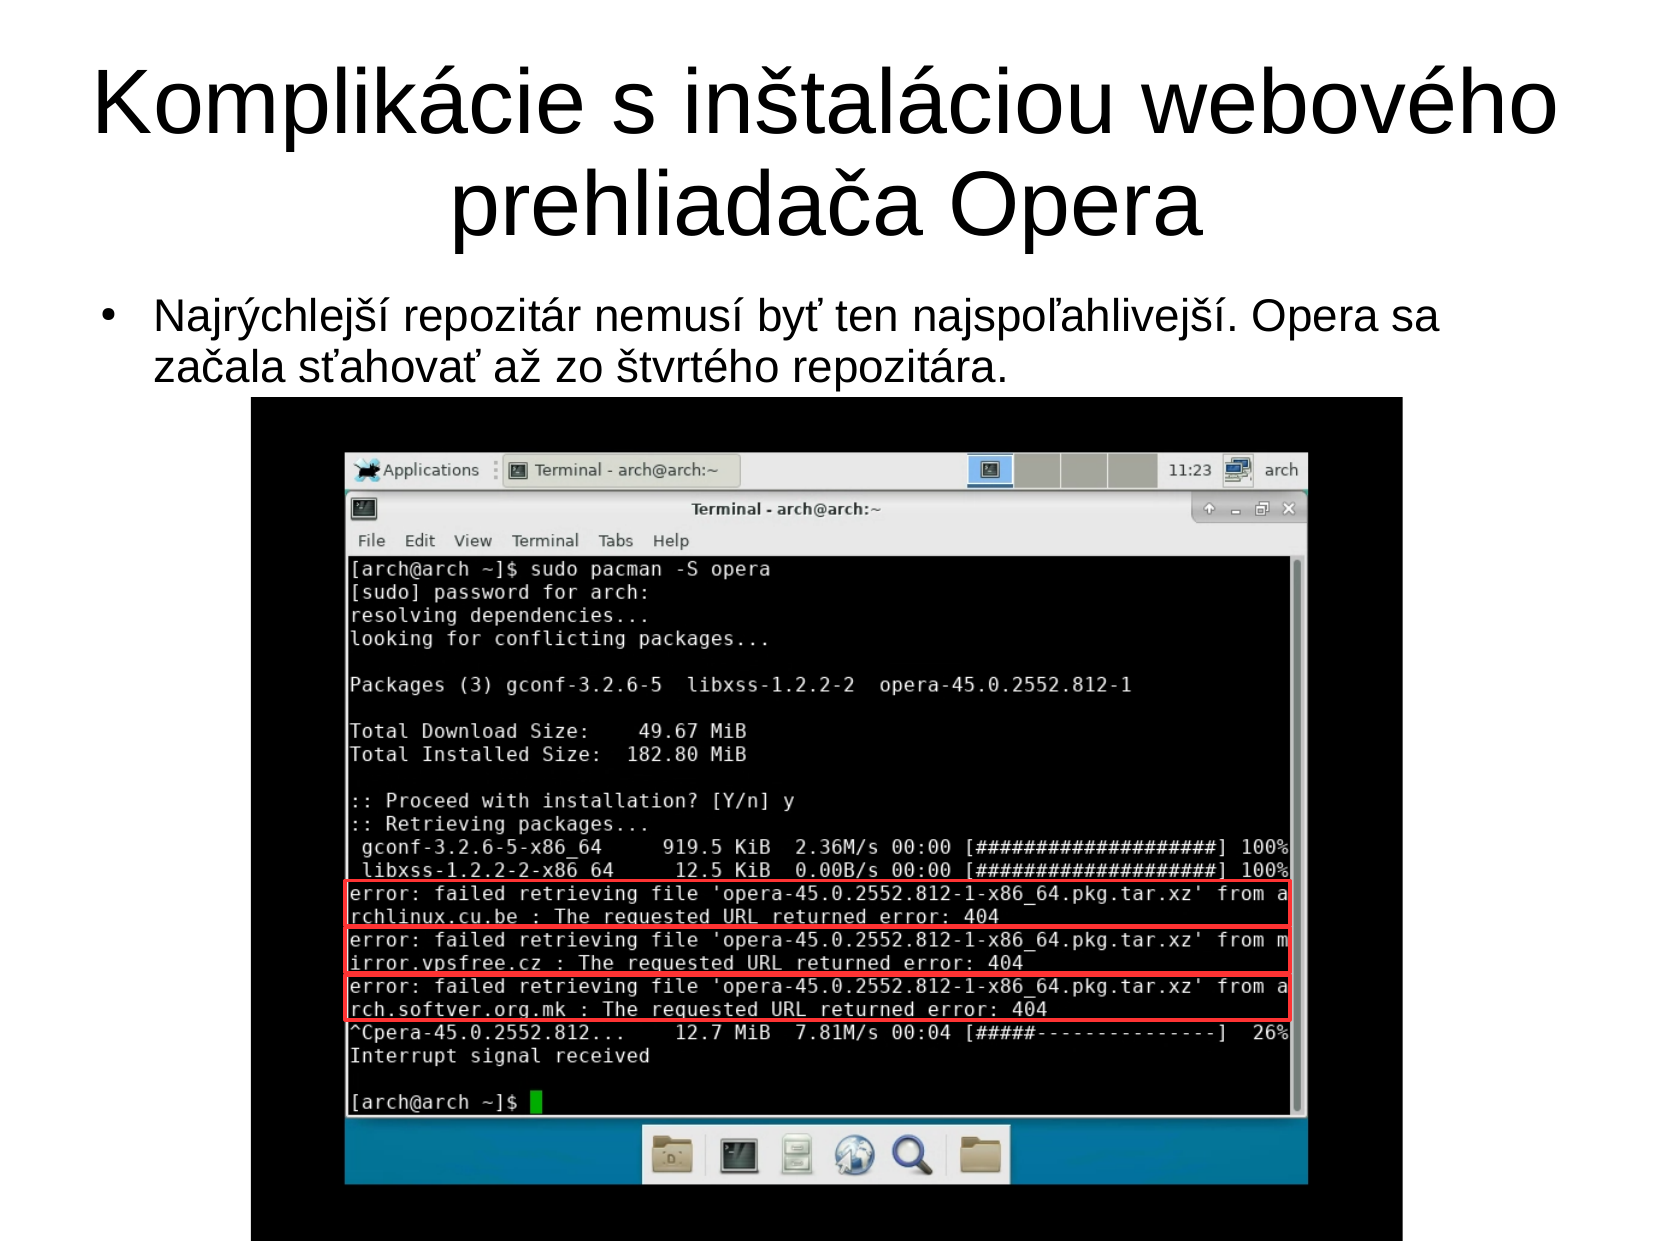

# Komplikácie s inštaláciou webového prehliadača Opera
Najrýchlejší repozitár nemusí byť ten najspoľahlivejší. Opera sa začala sťahovať až zo štvrtého repozitára.